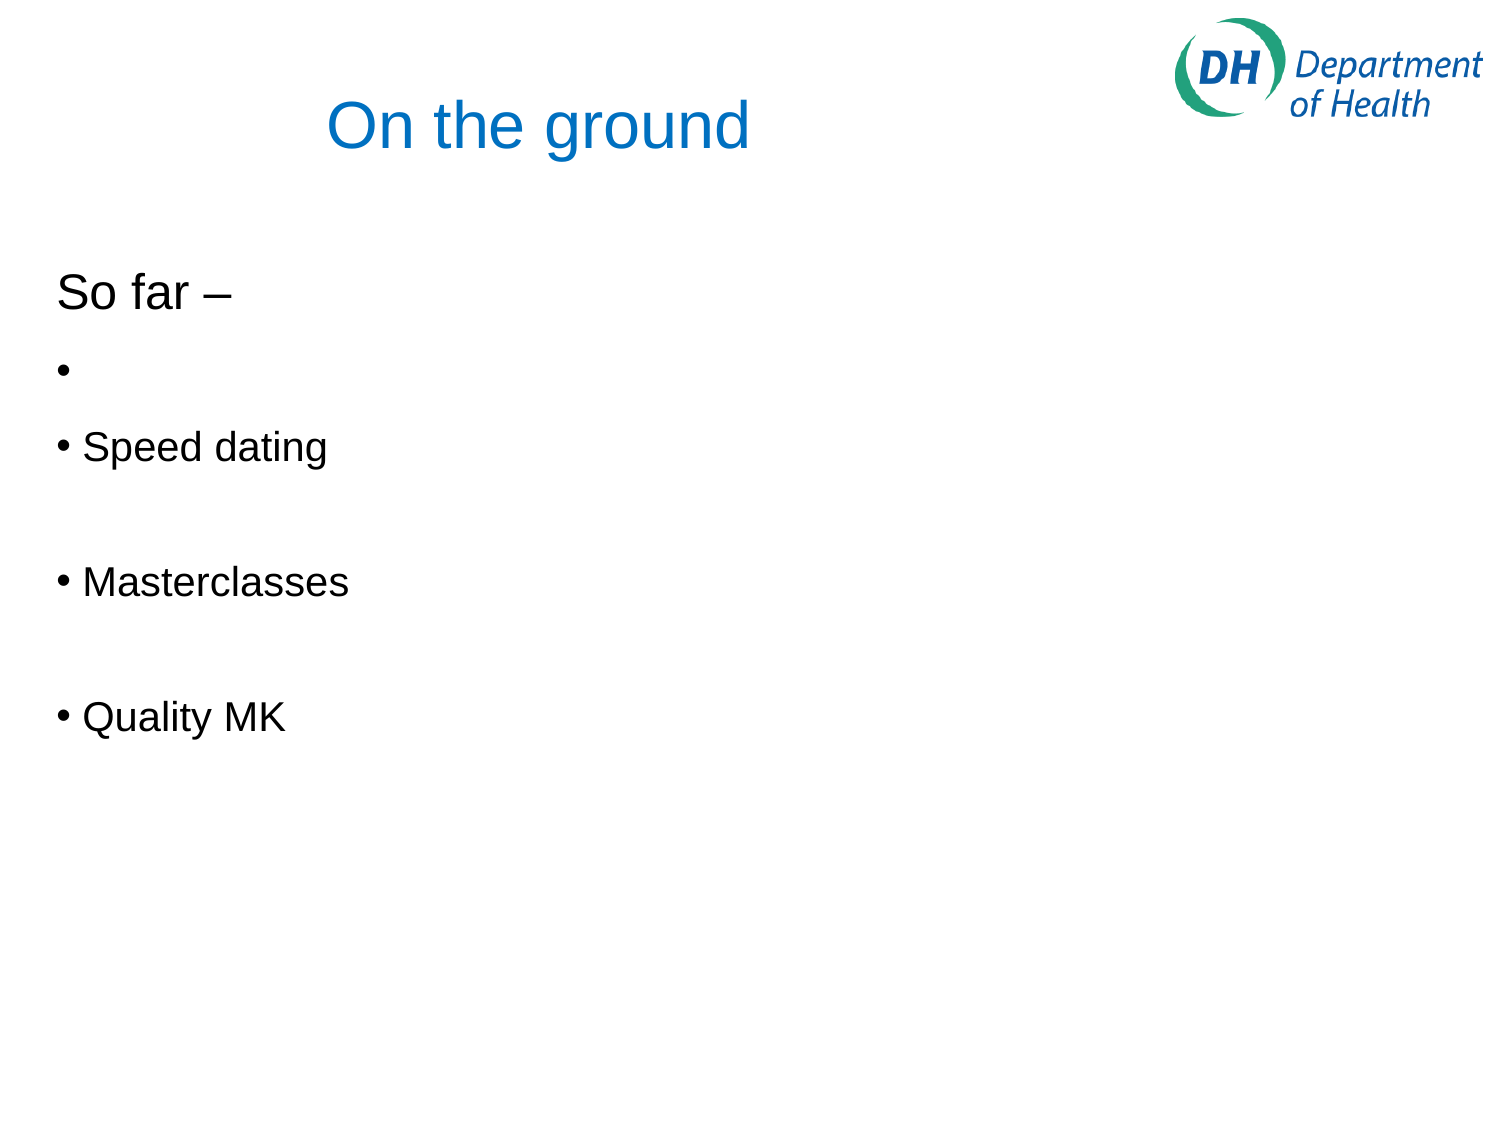

# On the ground
So far –
 Speed dating
 Masterclasses
 Quality MK